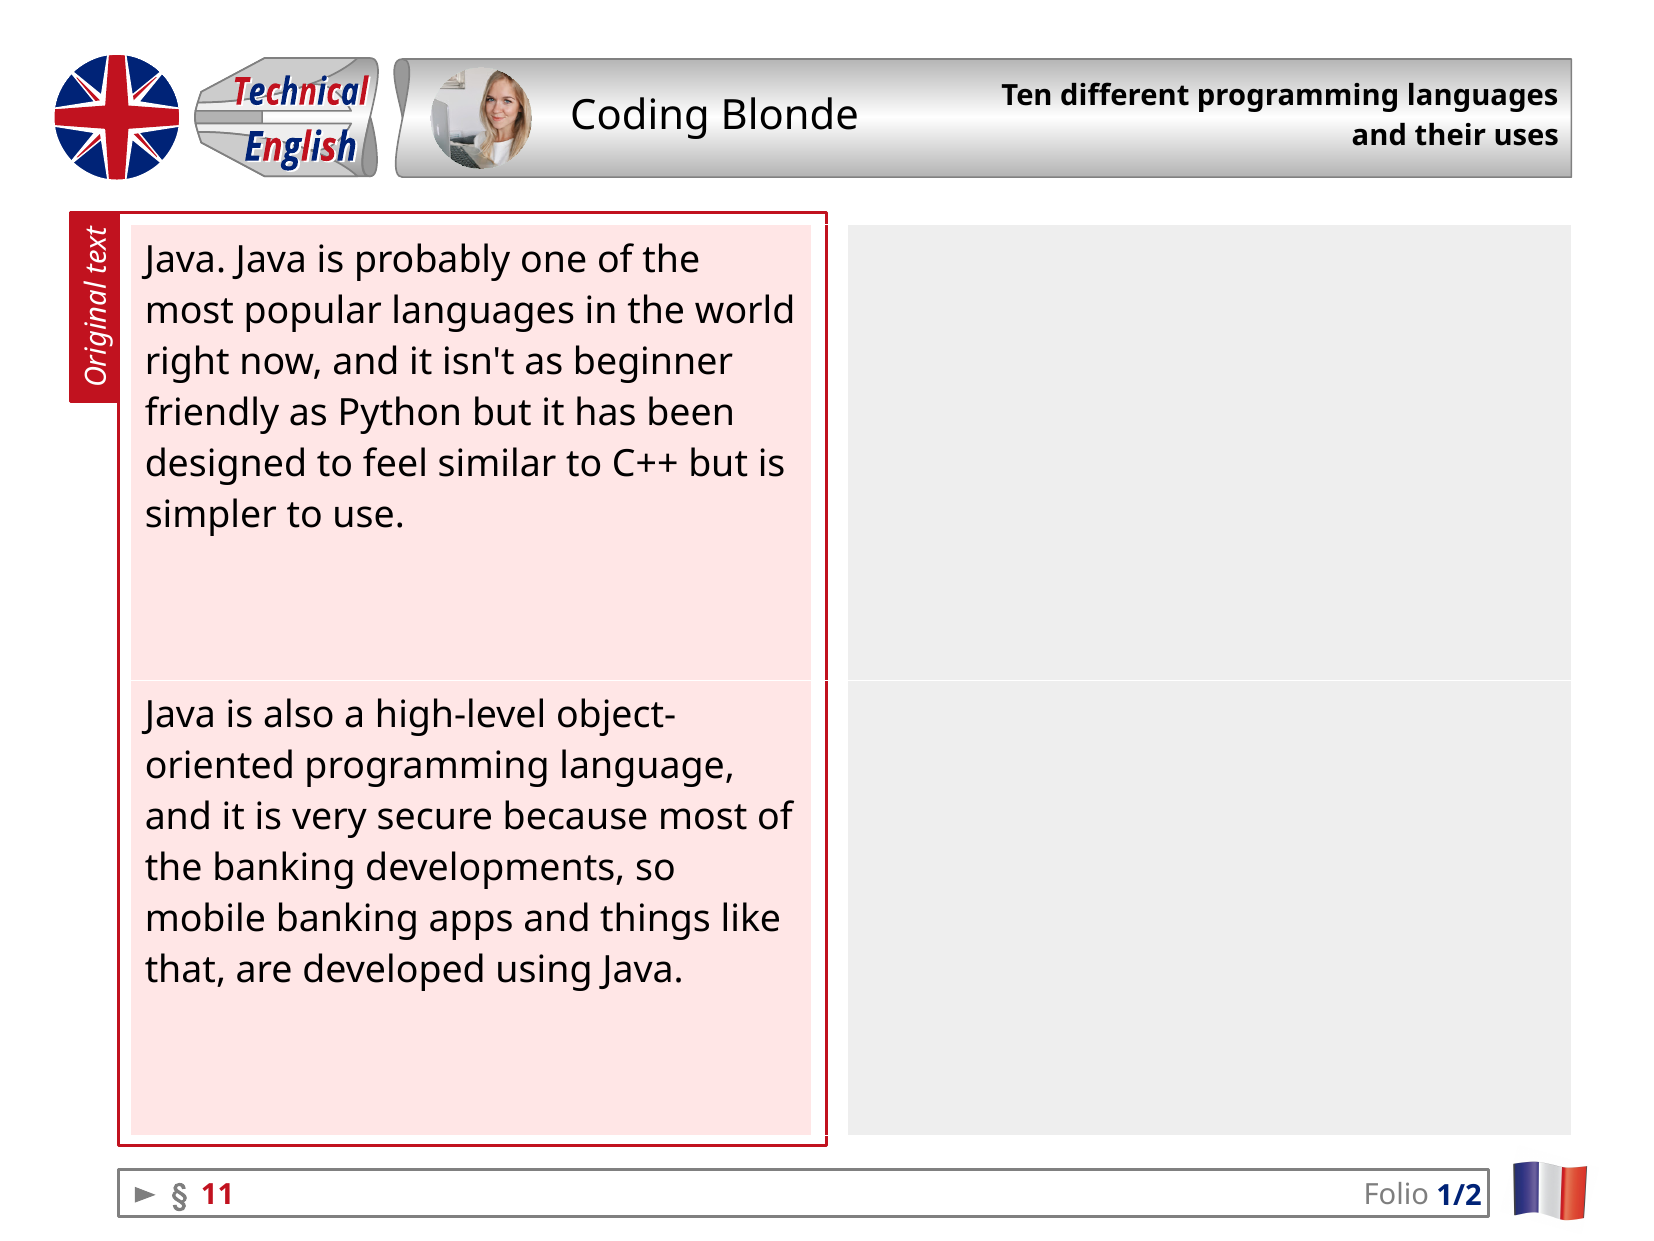

#
| Java. Java is probably one of the most popular languages in the world right now, and it isn't as beginner friendly as Python but it has been designed to feel similar to C++ but is simpler to use. | | |
| --- | --- | --- |
| Java is also a high-level object-oriented programming language, and it is very secure because most of the banking developments, so mobile banking apps and things like that, are developed using Java. | | |
11
1/2